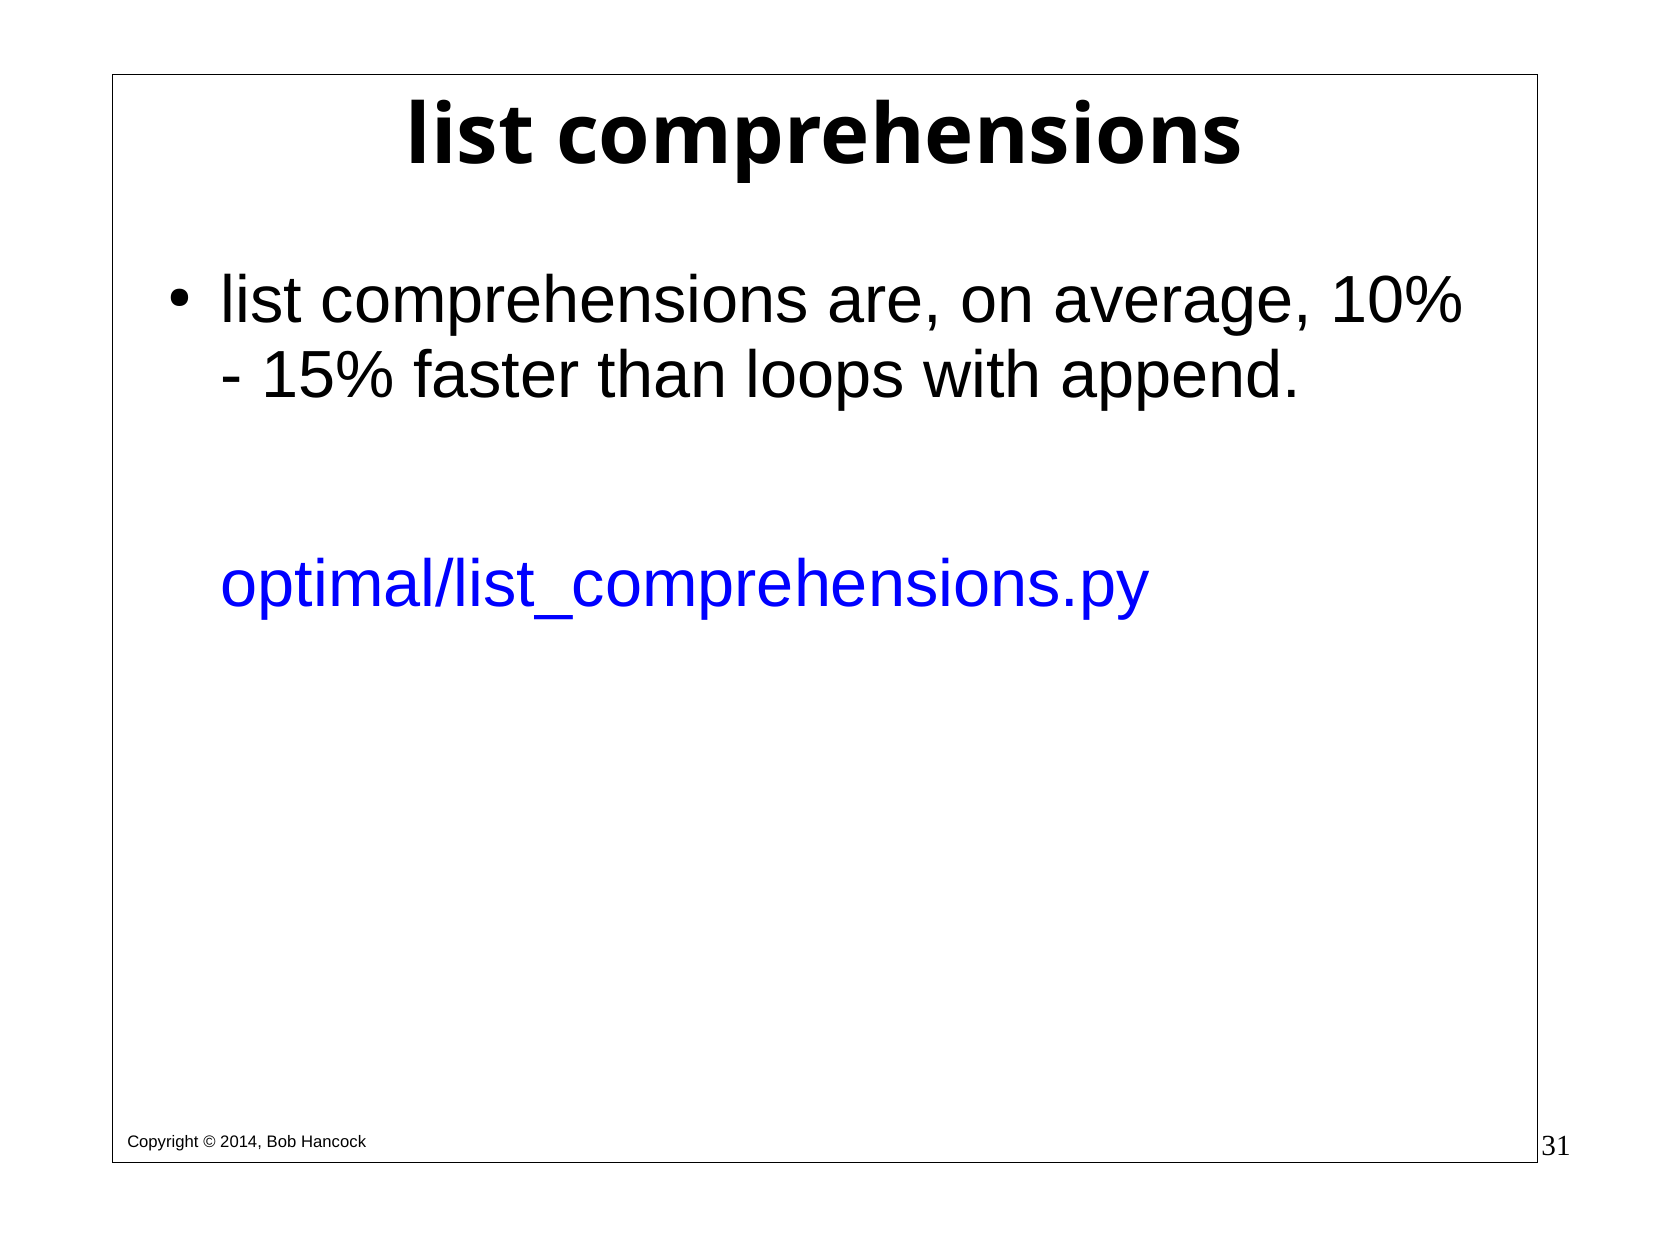

# list comprehensions
list comprehensions are, on average, 10% - 15% faster than loops with append.
optimal/list_comprehensions.py
Copyright © 2014, Bob Hancock
31